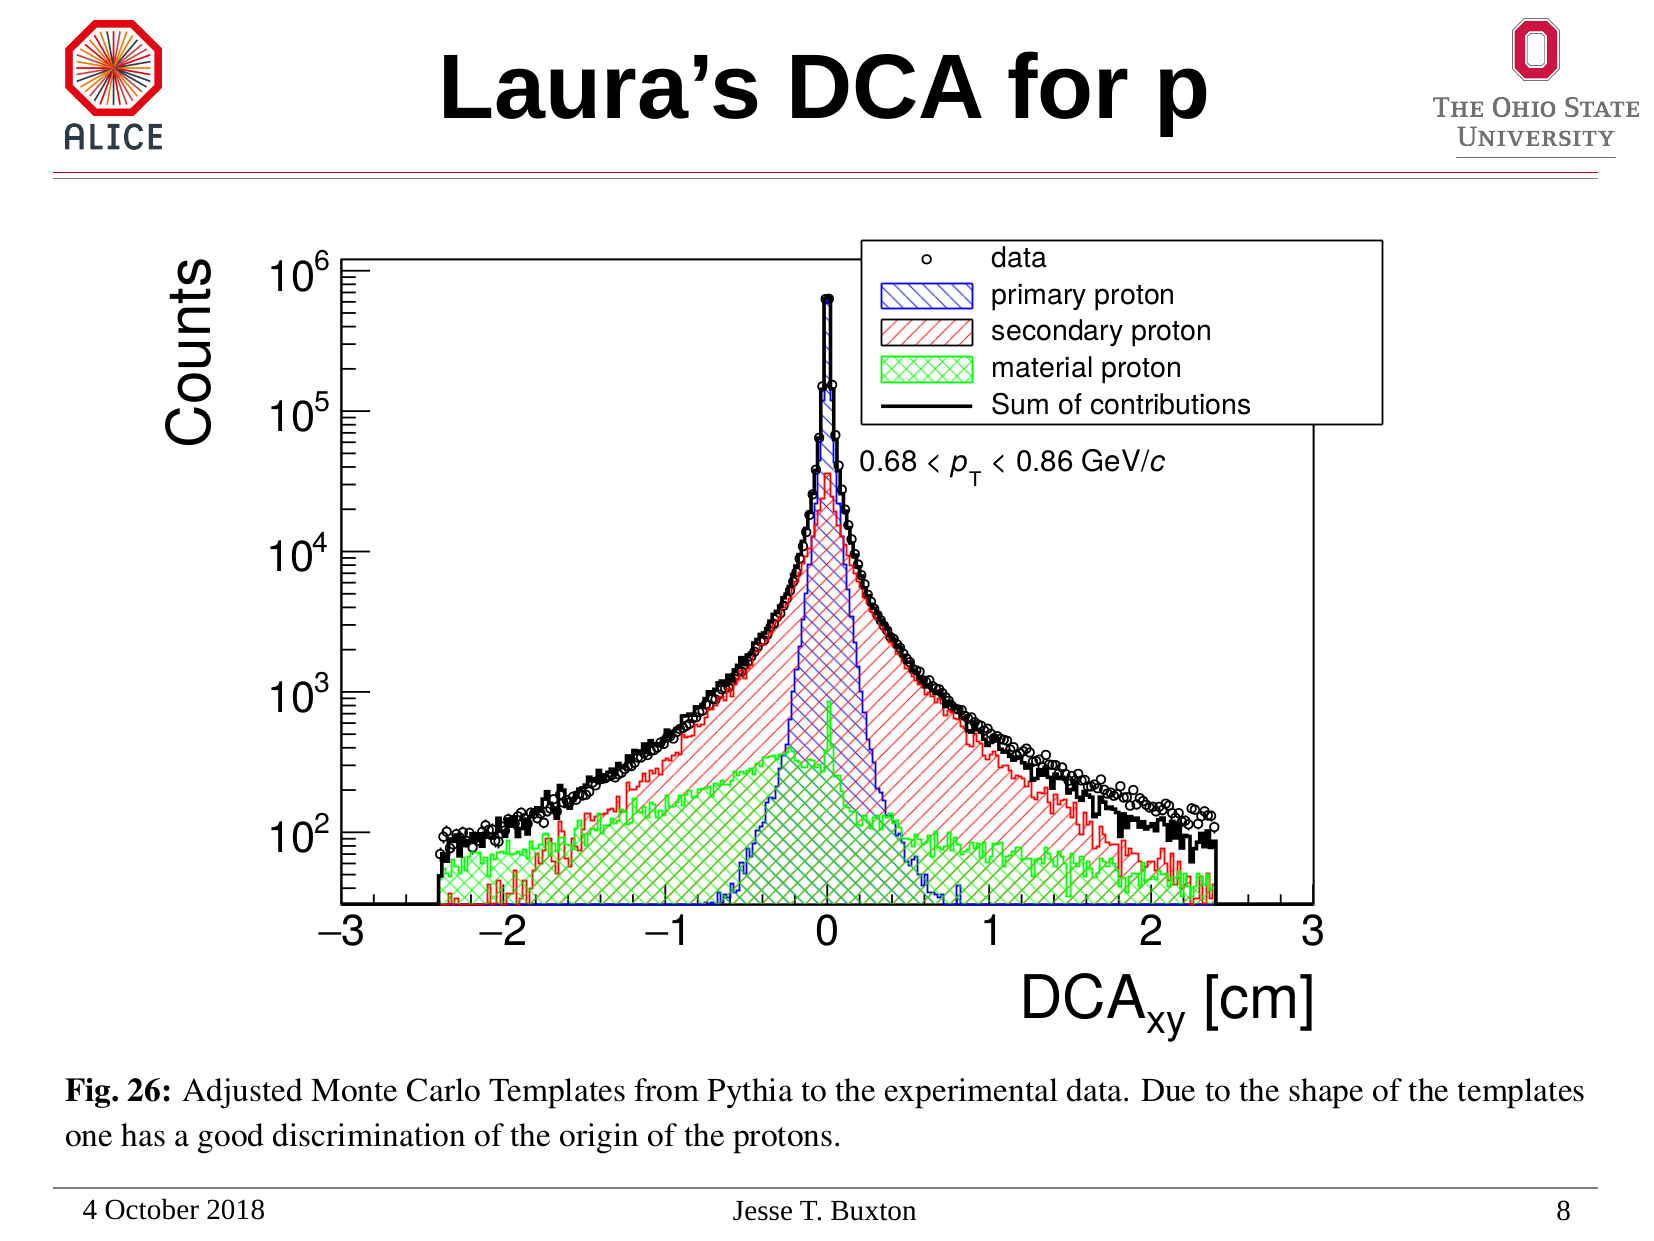

# Laura’s DCA for p
4 October 2018
Jesse T. Buxton
8